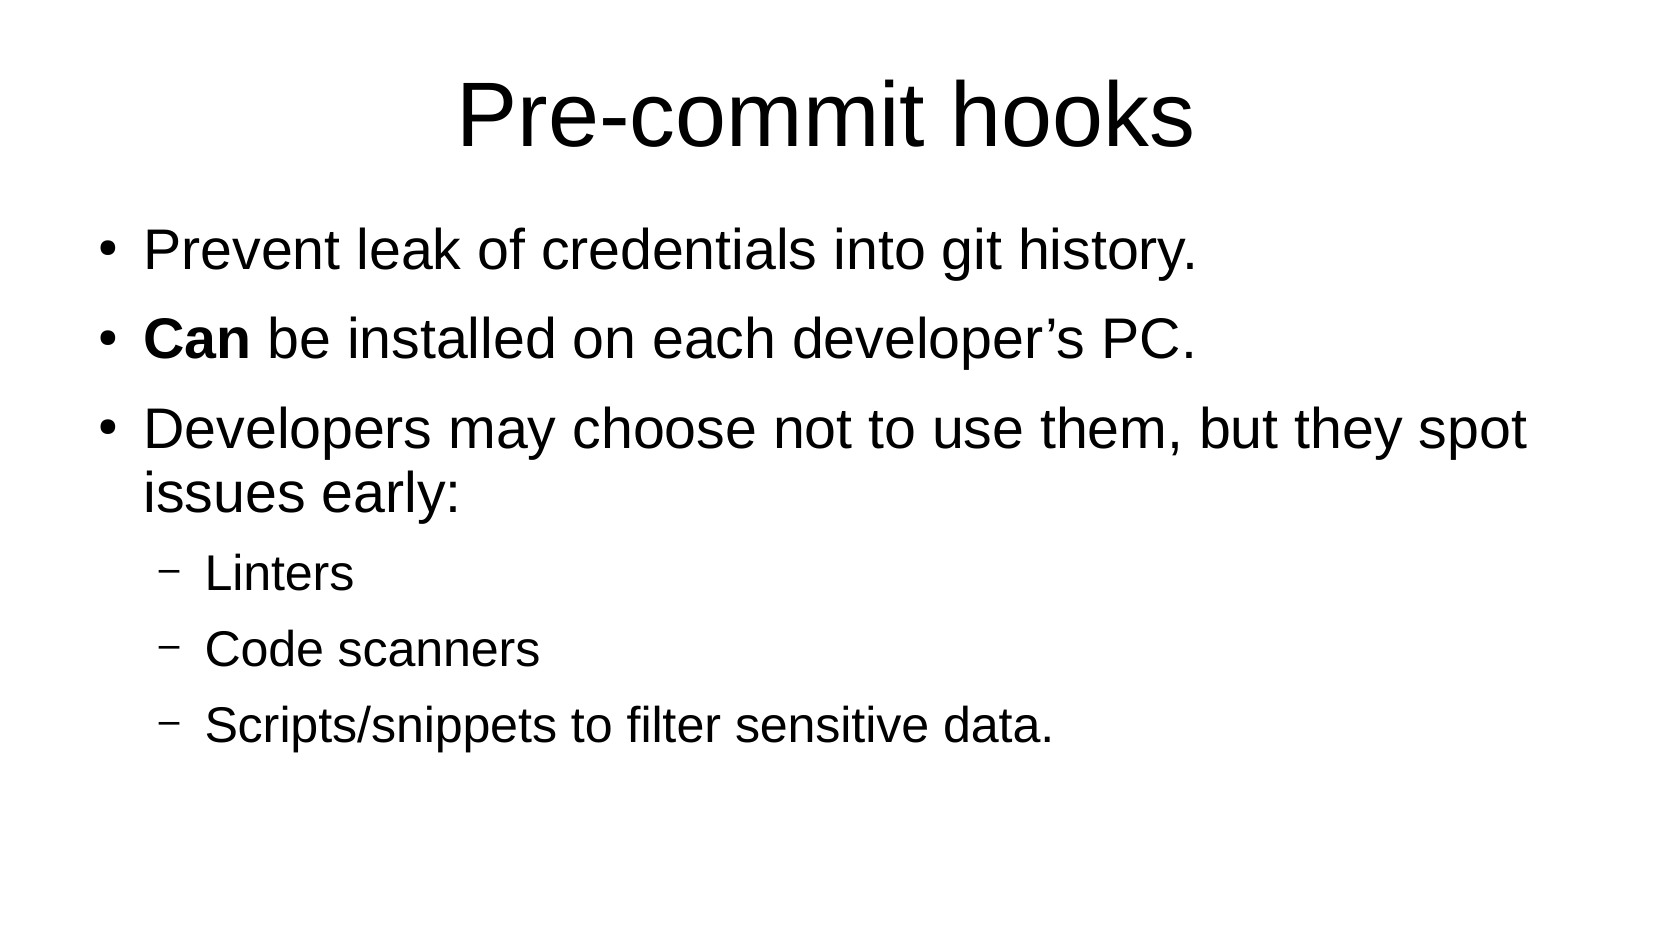

# Pre-commit hooks
Prevent leak of credentials into git history.
Can be installed on each developer’s PC.
Developers may choose not to use them, but they spot issues early:
Linters
Code scanners
Scripts/snippets to filter sensitive data.